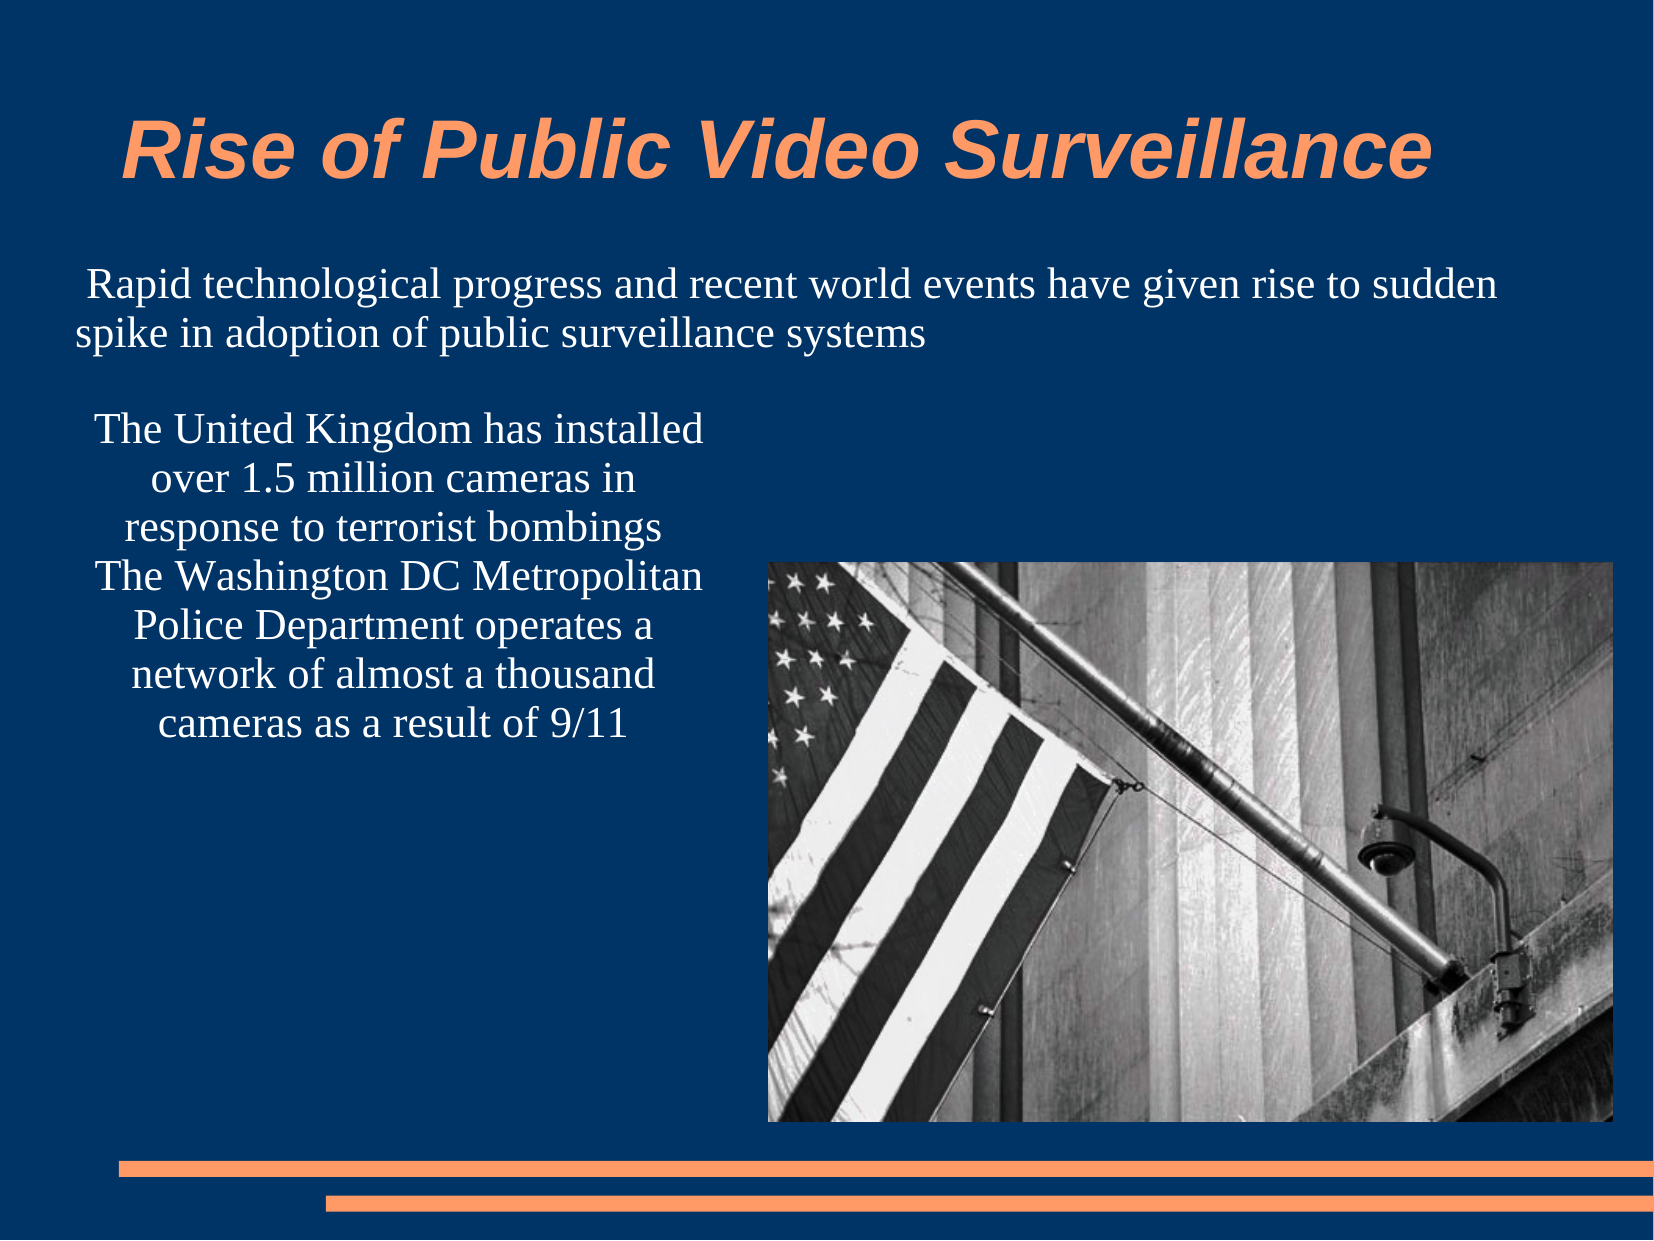

# Rise of Public Video Surveillance
 Rapid technological progress and recent world events have given rise to sudden spike in adoption of public surveillance systems
 The United Kingdom has installed over 1.5 million cameras in response to terrorist bombings
 The Washington DC Metropolitan Police Department operates a network of almost a thousand cameras as a result of 9/11